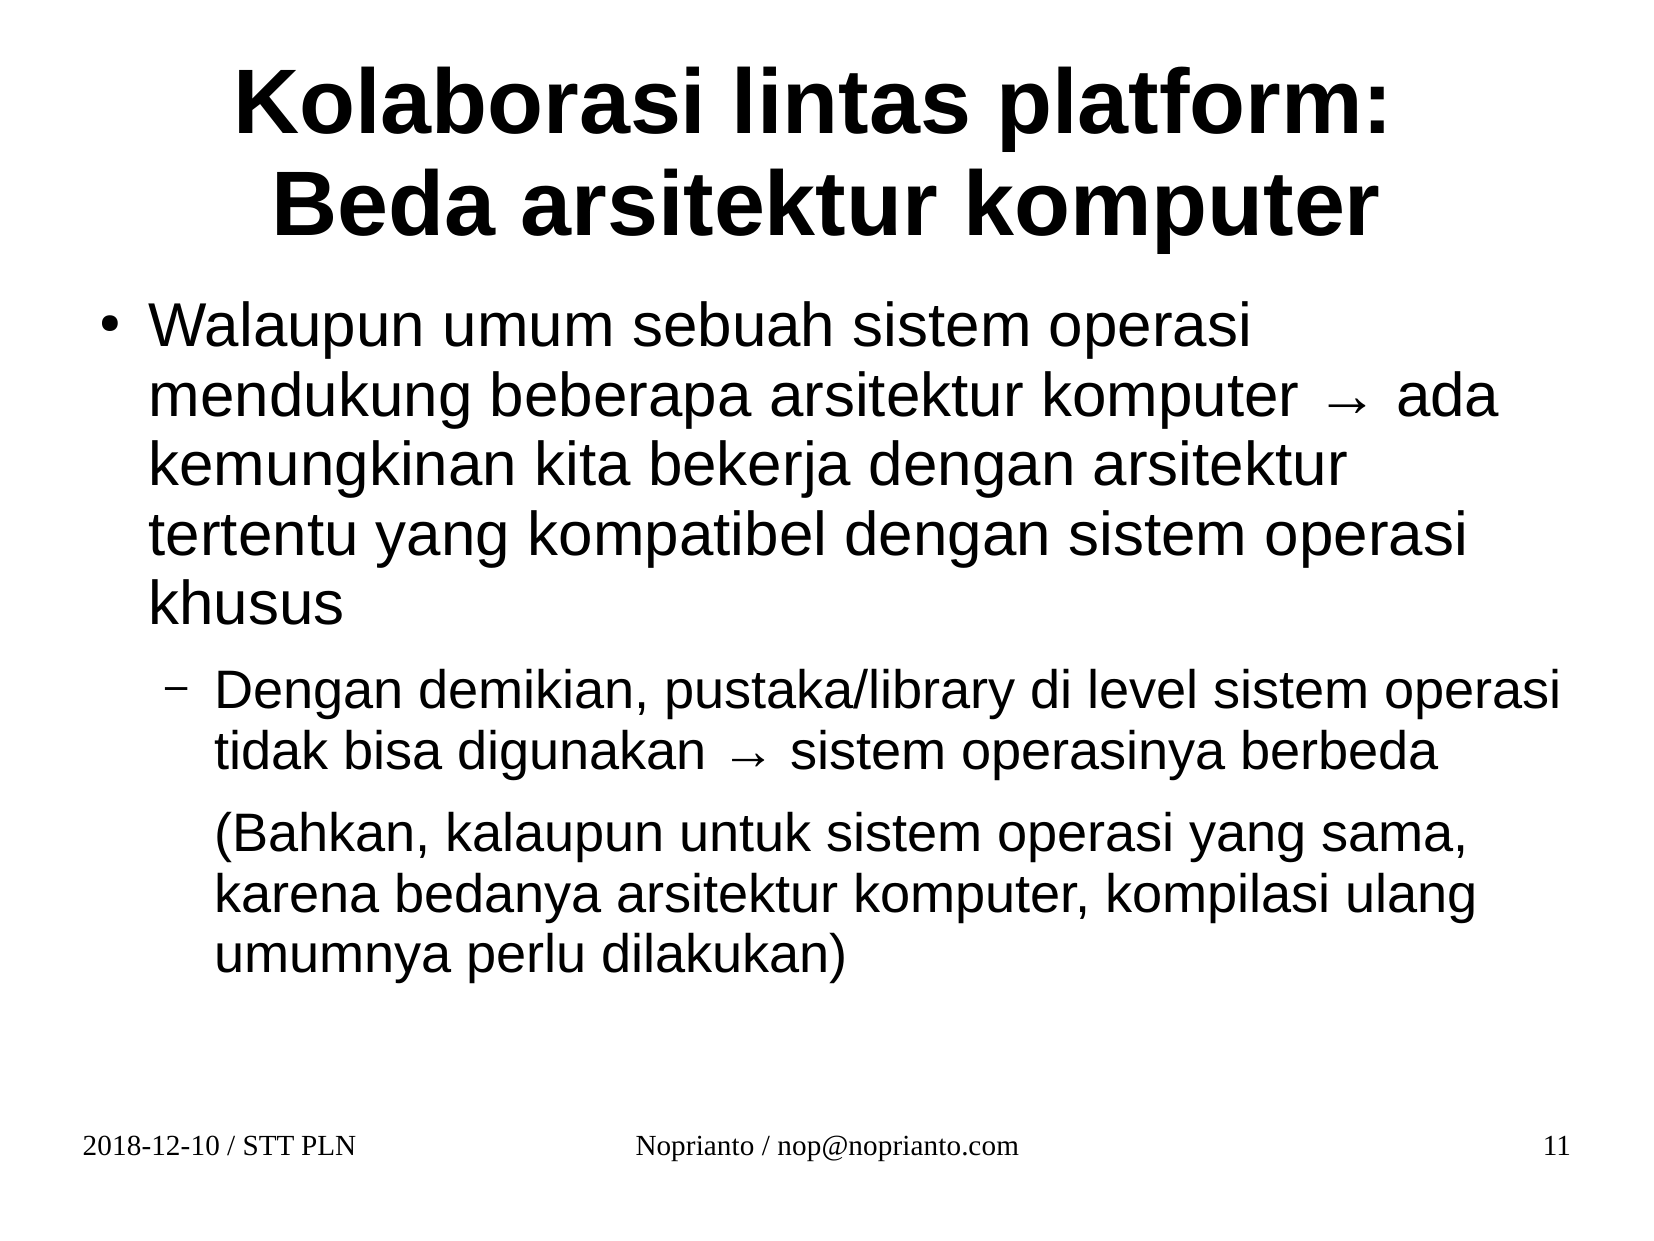

# Kolaborasi lintas platform: Beda arsitektur komputer
Walaupun umum sebuah sistem operasi mendukung beberapa arsitektur komputer → ada kemungkinan kita bekerja dengan arsitektur tertentu yang kompatibel dengan sistem operasi khusus
Dengan demikian, pustaka/library di level sistem operasi tidak bisa digunakan → sistem operasinya berbeda
(Bahkan, kalaupun untuk sistem operasi yang sama, karena bedanya arsitektur komputer, kompilasi ulang umumnya perlu dilakukan)
2018-12-10 / STT PLN
Noprianto / nop@noprianto.com
11